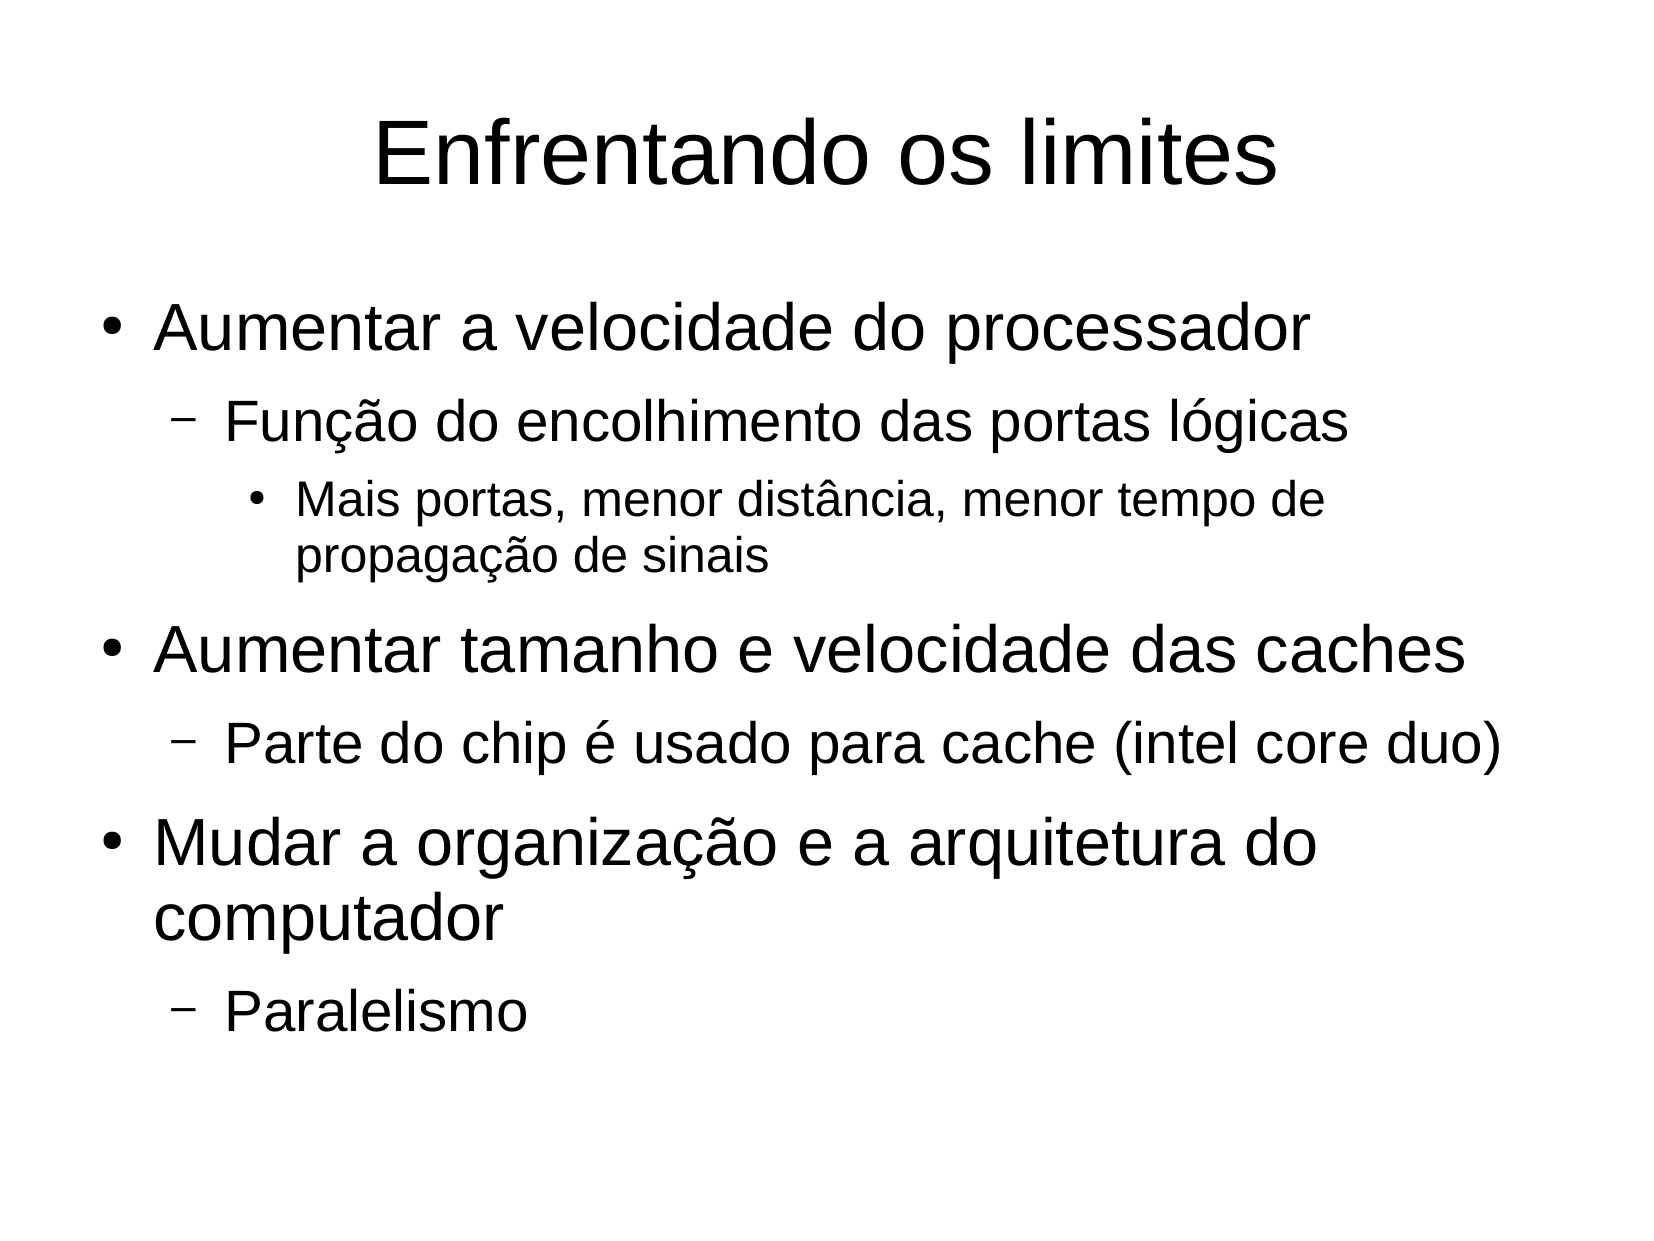

# Enfrentando os limites
Aumentar a velocidade do processador
Função do encolhimento das portas lógicas
Mais portas, menor distância, menor tempo de propagação de sinais
Aumentar tamanho e velocidade das caches
Parte do chip é usado para cache (intel core duo)
Mudar a organização e a arquitetura do computador
Paralelismo